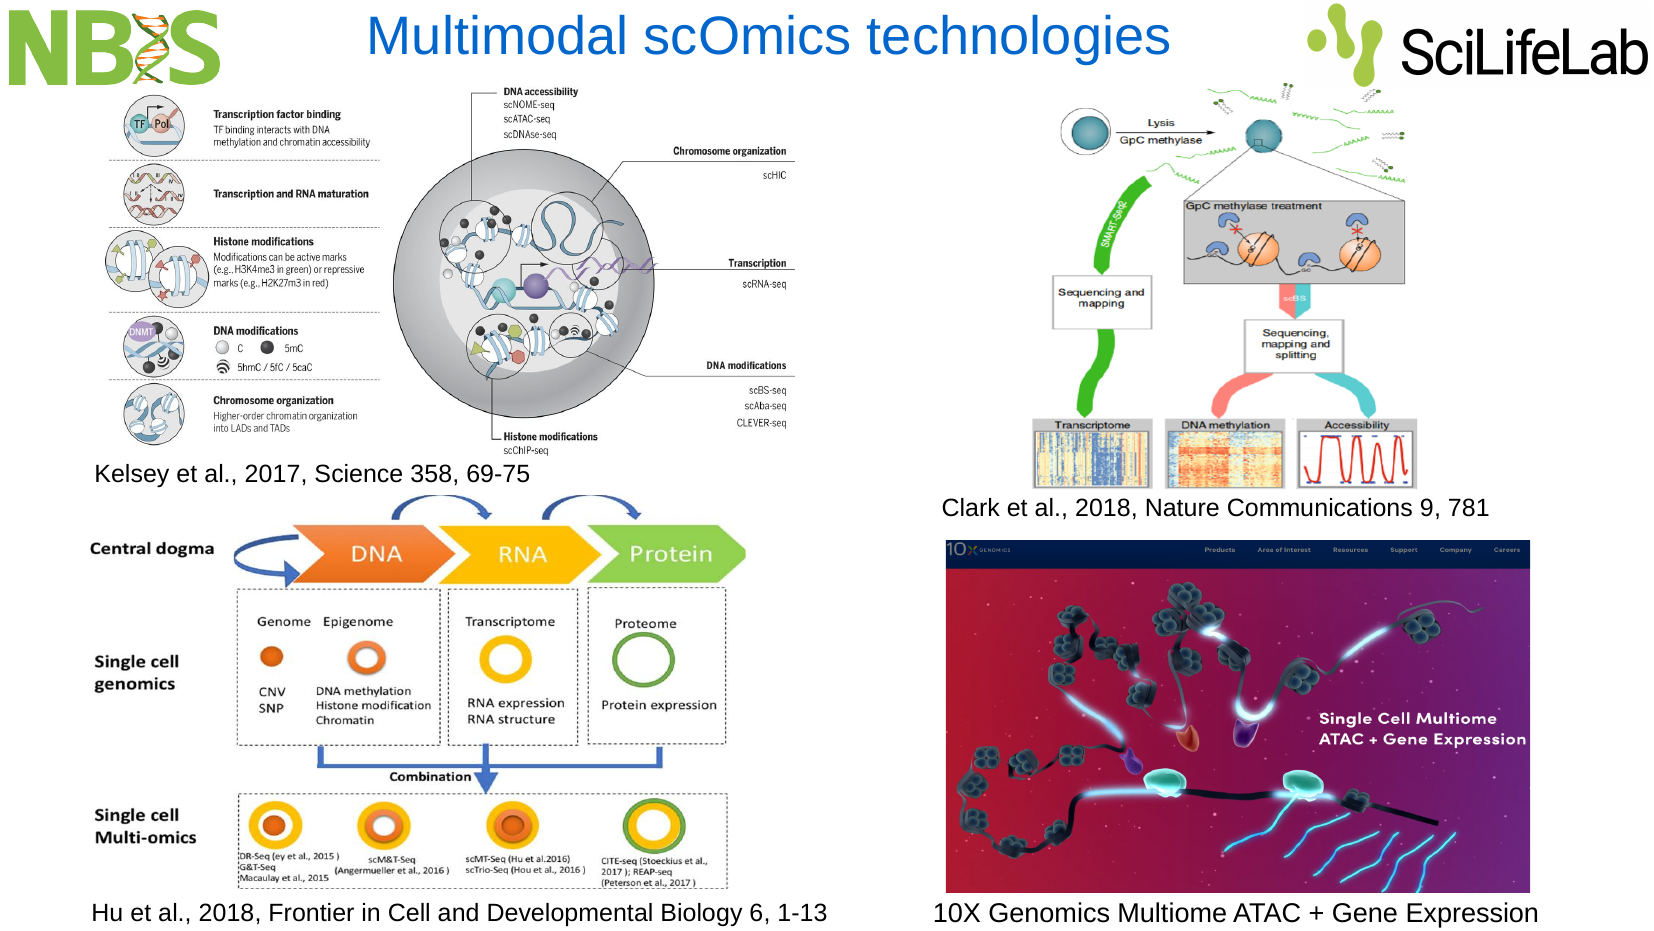

Multimodal scOmics technologies
Kelsey et al., 2017, Science 358, 69-75
Clark et al., 2018, Nature Communications 9, 781
10X Genomics Multiome ATAC + Gene Expression
Hu et al., 2018, Frontier in Cell and Developmental Biology 6, 1-13